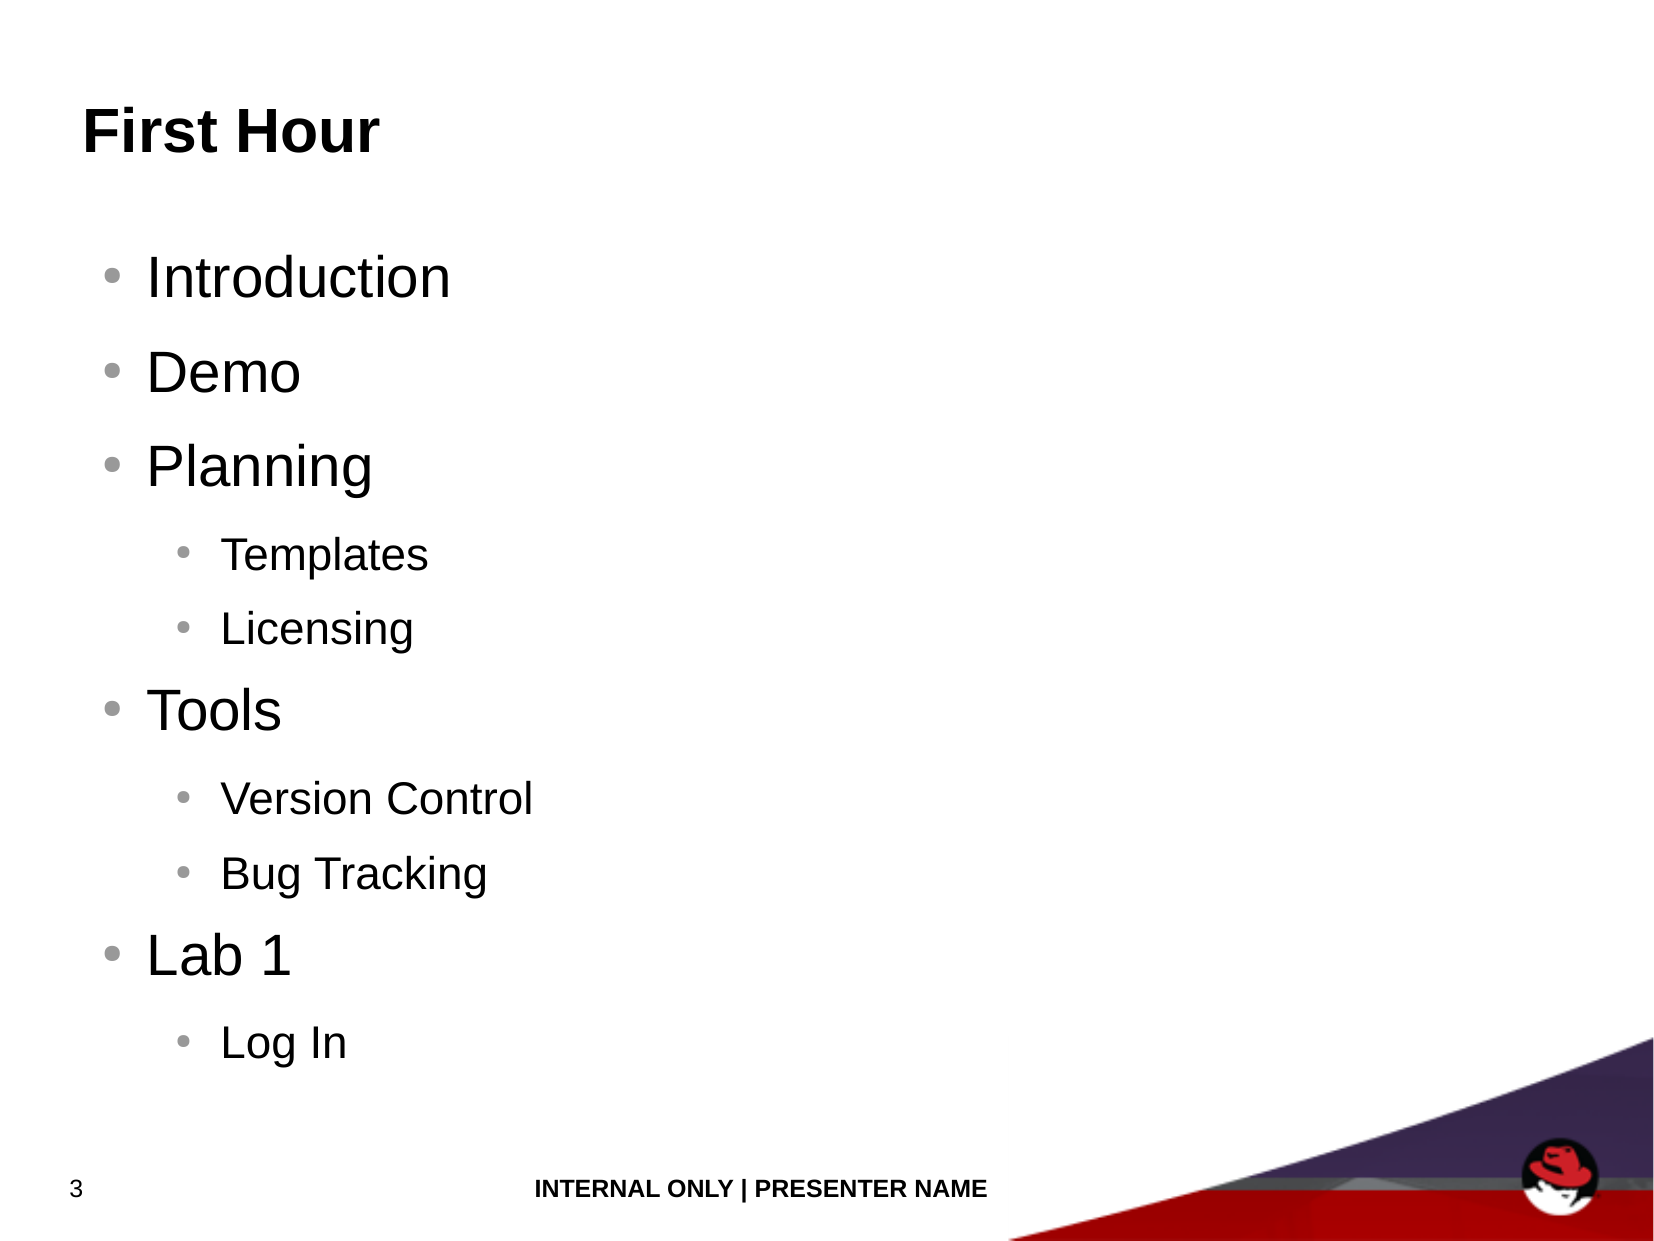

# First Hour
Introduction
Demo
Planning
Templates
Licensing
Tools
Version Control
Bug Tracking
Lab 1
Log In